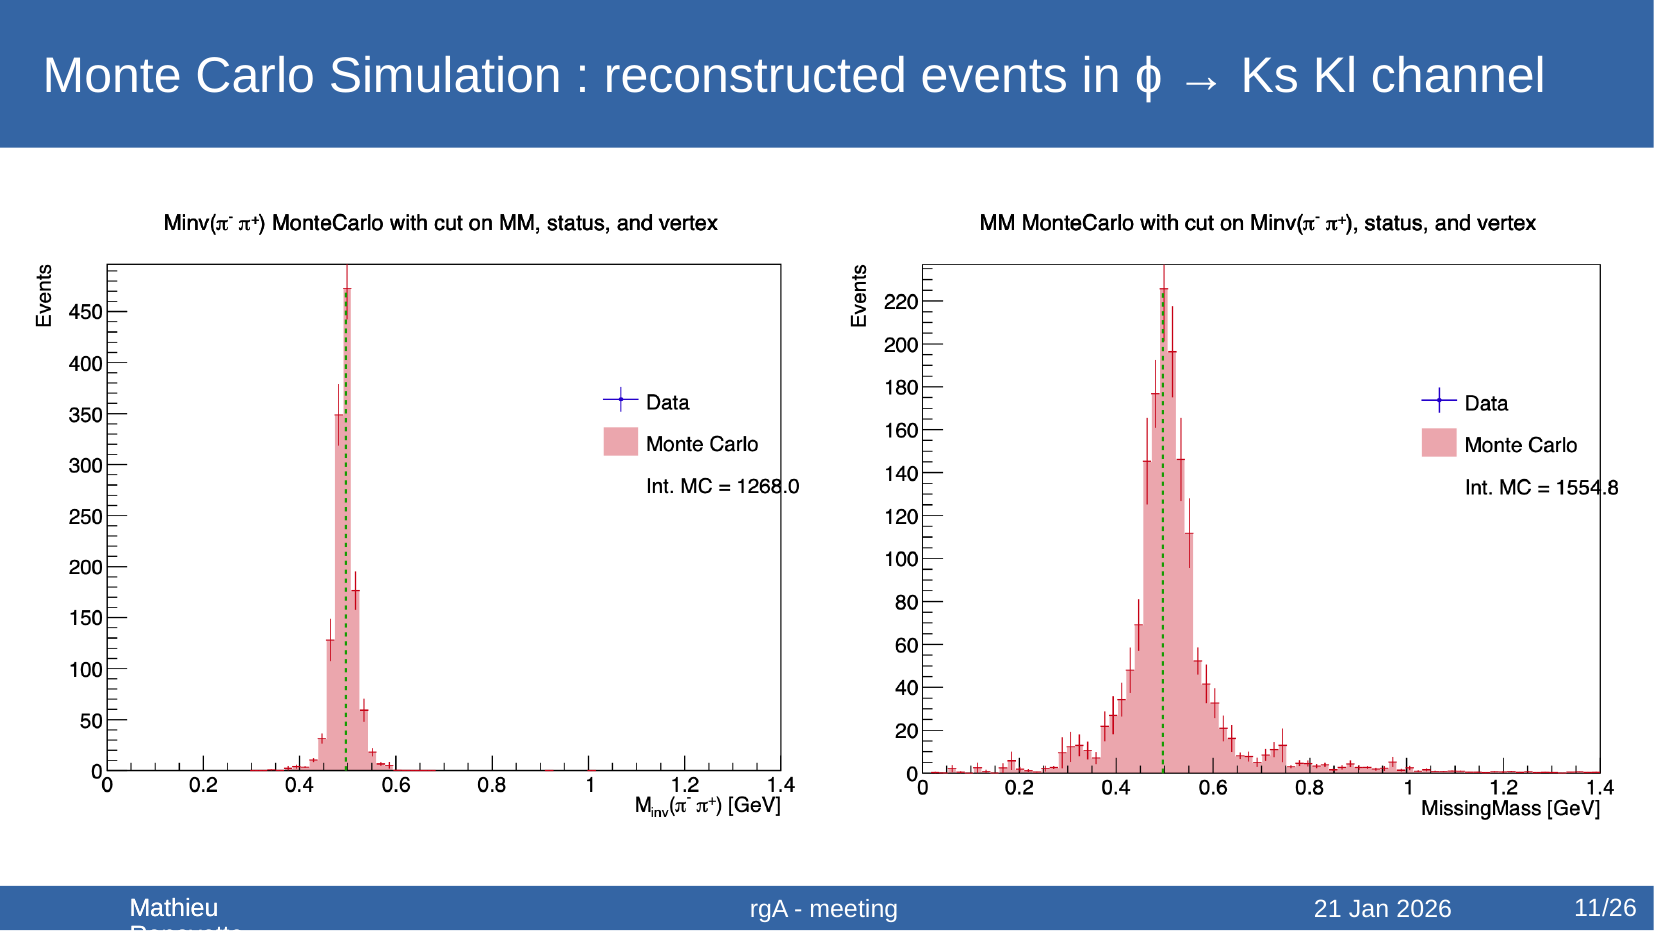

Monte Carlo Simulation : reconstructed events in ɸ → Ks Kl channel
Mathieu Ronayette
11/26
Mathieu Ronayette
rgA - meeting
21 Jan 2026